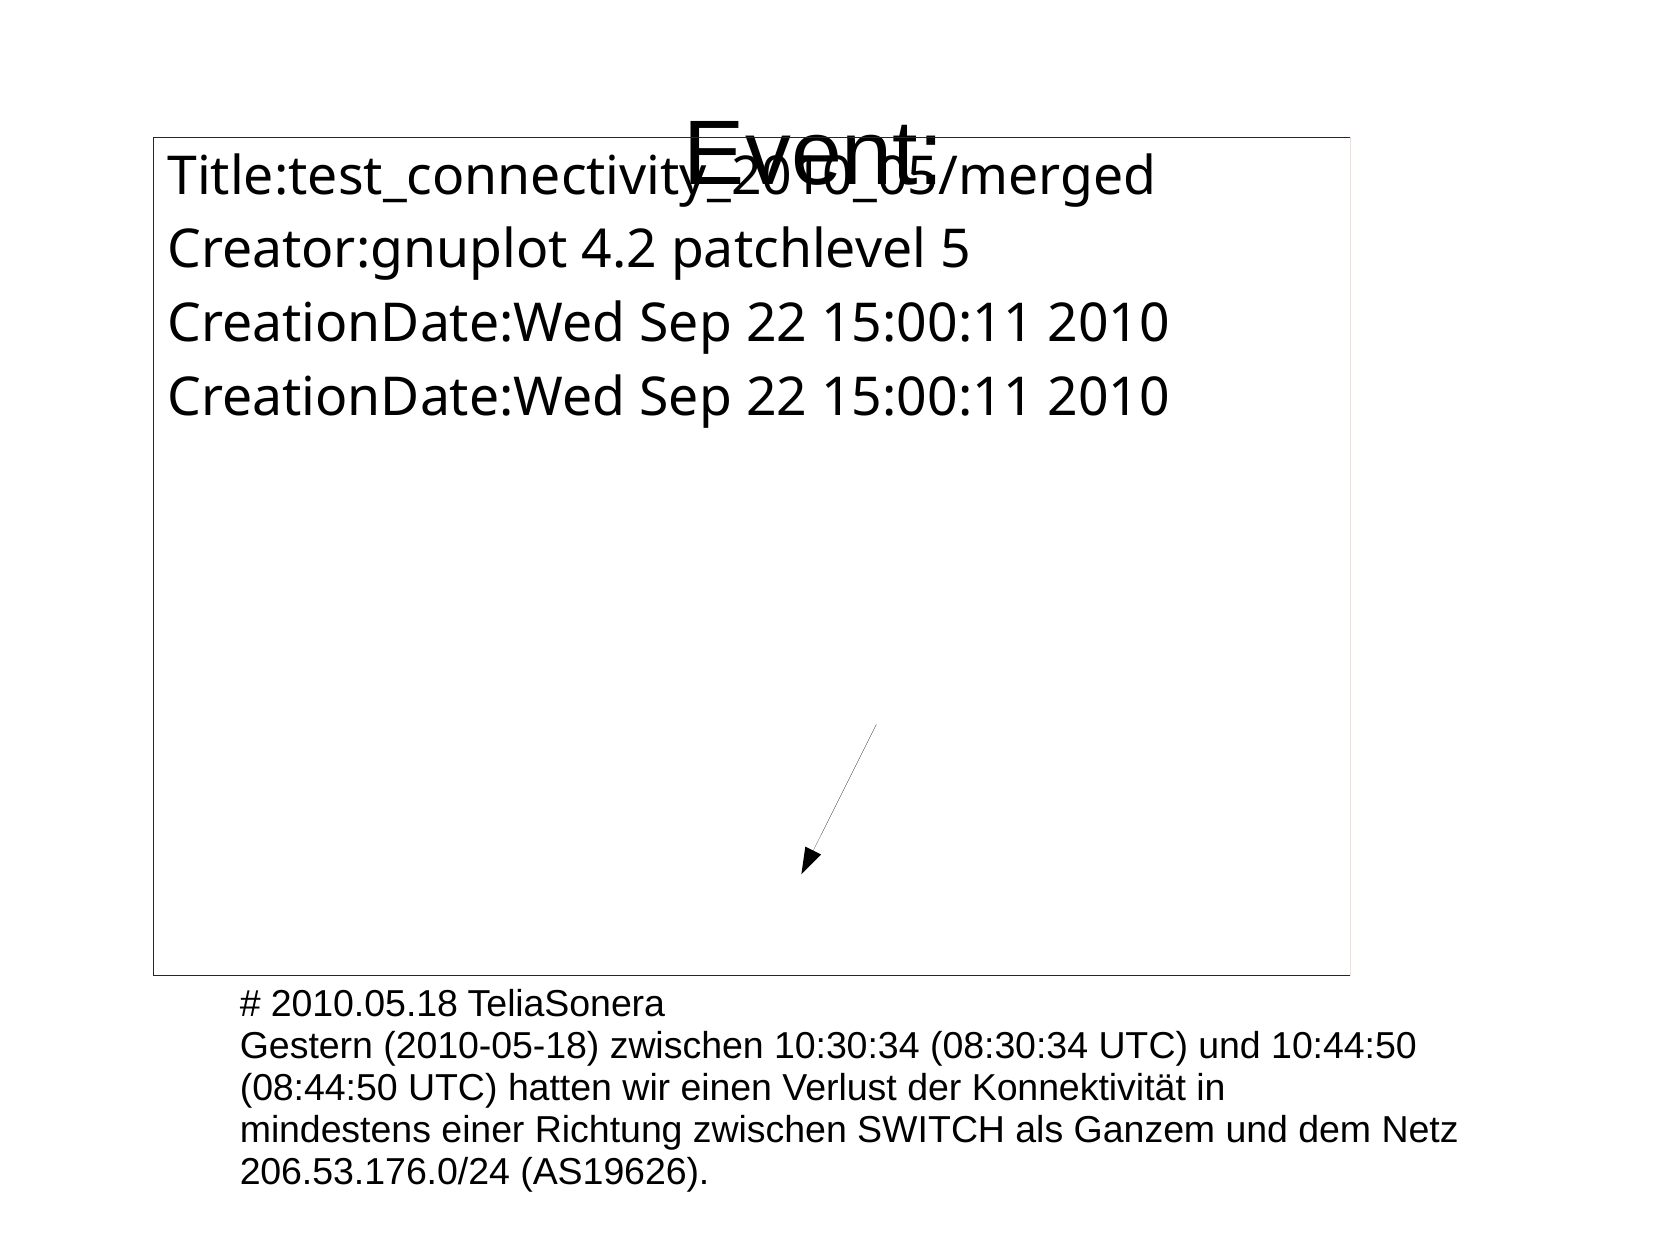

# Event:
# 2010.05.18 TeliaSonera
Gestern (2010-05-18) zwischen 10:30:34 (08:30:34 UTC) und 10:44:50
(08:44:50 UTC) hatten wir einen Verlust der Konnektivität in
mindestens einer Richtung zwischen SWITCH als Ganzem und dem Netz
206.53.176.0/24 (AS19626).